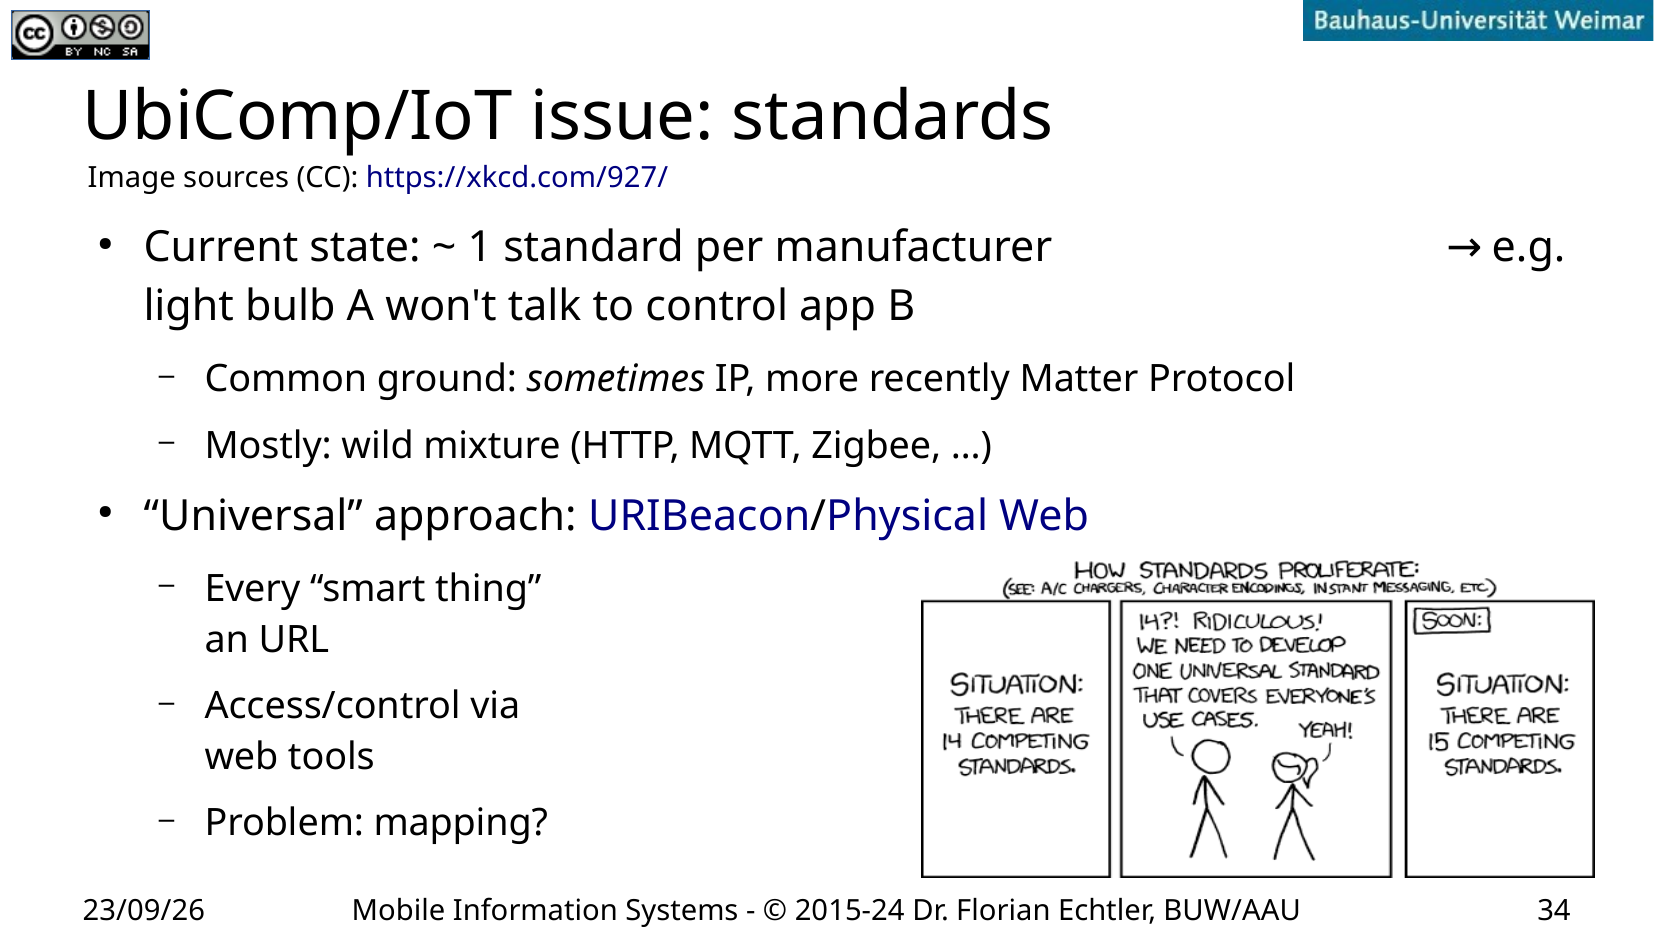

# UbiComp/IoT issue: standards
Image sources (CC): https://xkcd.com/927/
Current state: ~ 1 standard per manufacturer → e.g. light bulb A won't talk to control app B
Common ground: sometimes IP, more recently Matter Protocol
Mostly: wild mixture (HTTP, MQTT, Zigbee, …)
“Universal” approach: URIBeacon/Physical Web
Every “smart thing” broadcasts an URL
Access/control via common web tools
Problem: mapping?
Mobile Information Systems - © 2015-24 Dr. Florian Echtler, BUW/AAU
34